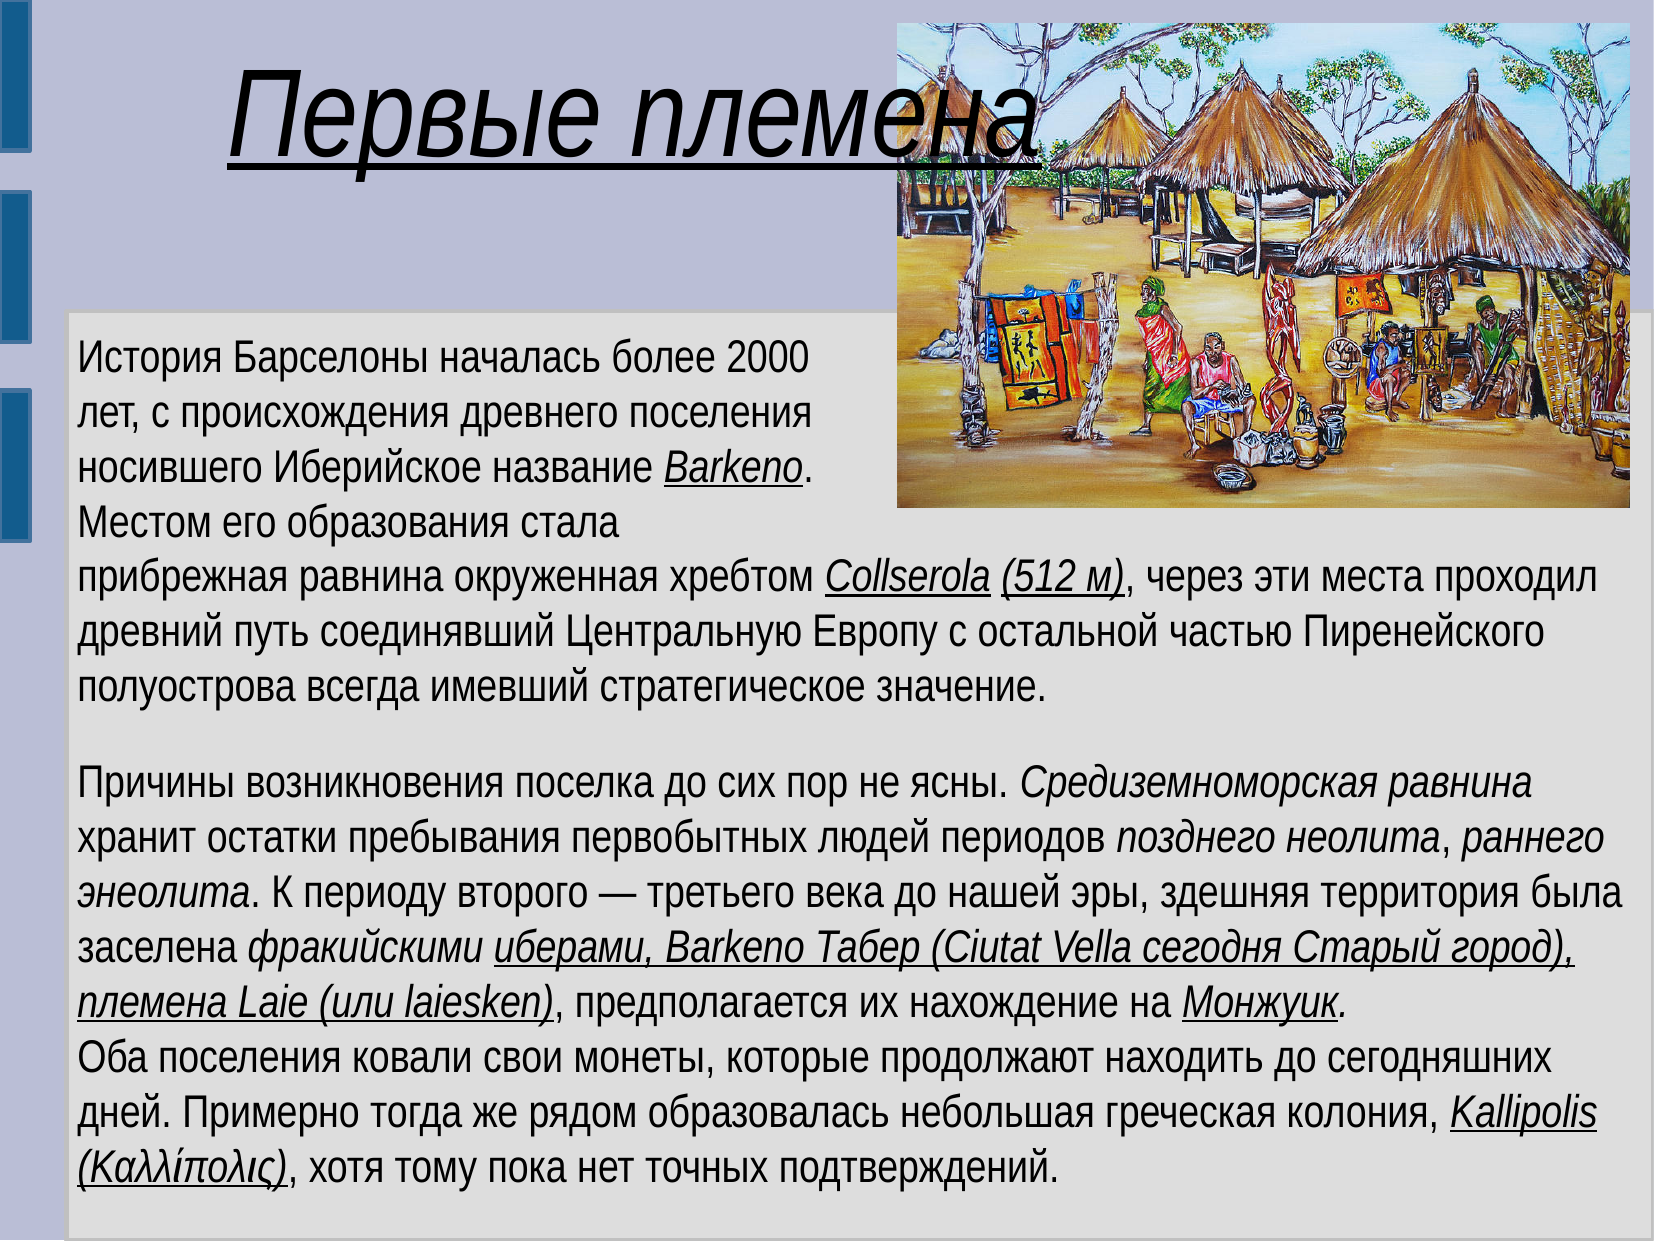

#
Первые племена
История Барселоны началась более 2000
лет, с происхождения древнего поселения
носившего Иберийское название Barkeno.
Местом его образования стала
прибрежная равнина окруженная хребтом Collserola (512 м), через эти места проходил
древний путь соединявший Центральную Европу с остальной частью Пиренейского
полуострова всегда имевший стратегическое значение.
Причины возникновения поселка до сих пор не ясны. Средиземноморская равнина
хранит остатки пребывания первобытных людей периодов позднего неолита, раннего
энеолита. К периоду второго — третьего века до нашей эры, здешняя территория была
заселена фракийскими иберами, Barkeno Табер (Ciutat Vella сегодня Старый город),
племена Laie (или laiesken), предполагается их нахождение на Монжуик.
Оба поселения ковали свои монеты, которые продолжают находить до сегодняшних
дней. Примерно тогда же рядом образовалась небольшая греческая колония, Kallipolis
(Καλλίπολις), хотя тому пока нет точных подтверждений.